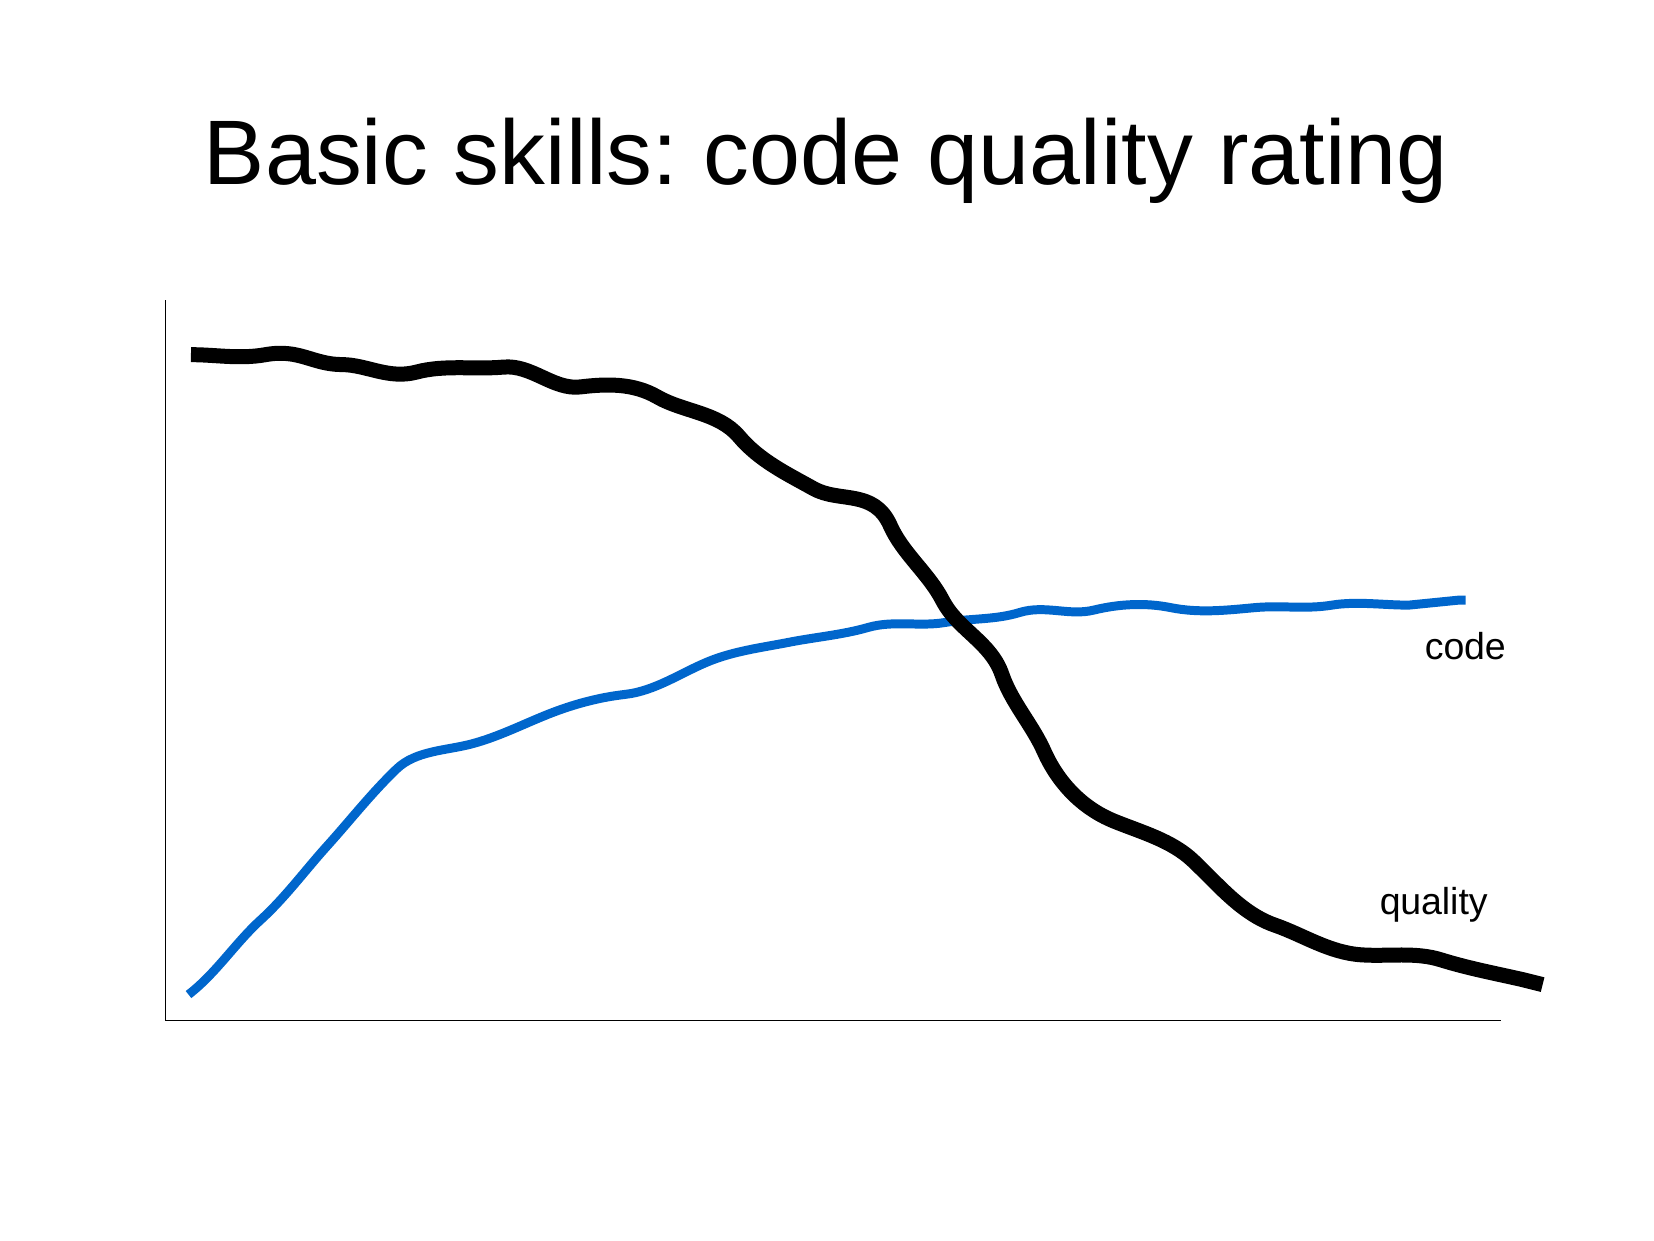

# Basic skills: code quality rating
code
quality